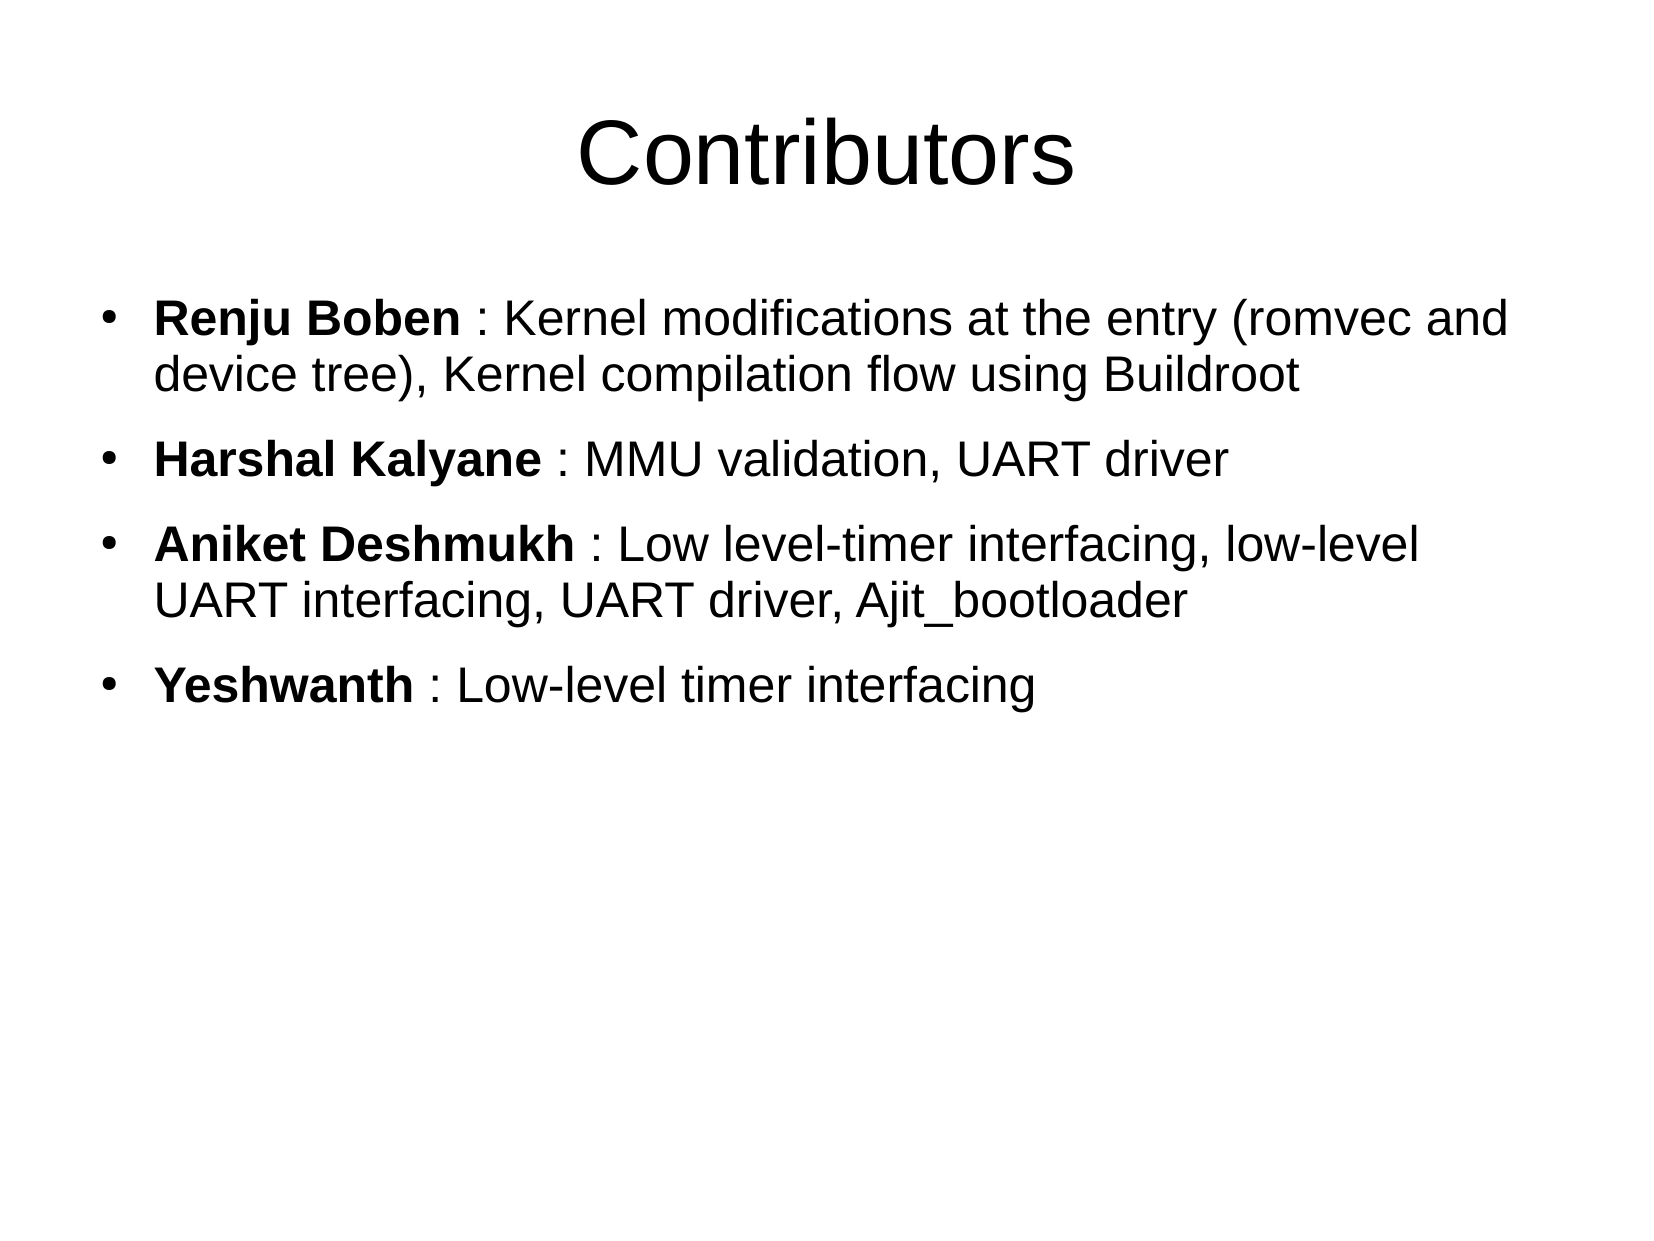

# Contributors
Renju Boben : Kernel modifications at the entry (romvec and device tree), Kernel compilation flow using Buildroot
Harshal Kalyane : MMU validation, UART driver
Aniket Deshmukh : Low level-timer interfacing, low-level UART interfacing, UART driver, Ajit_bootloader
Yeshwanth : Low-level timer interfacing